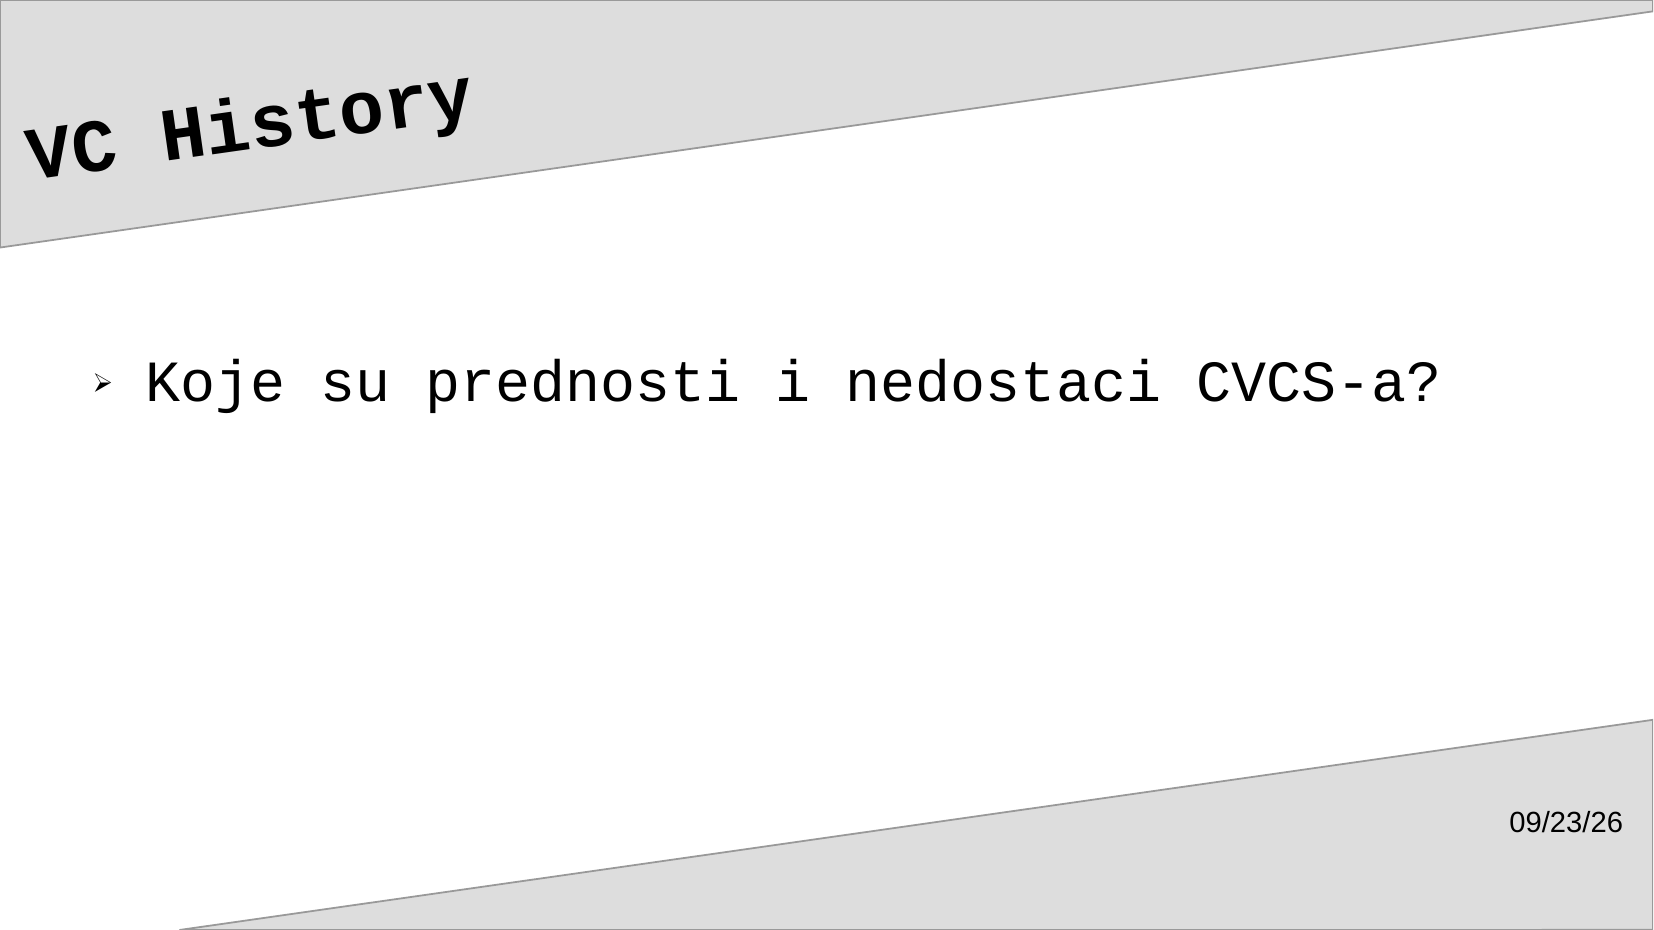

# VC History
Koje su prednosti i nedostaci CVCS-a?
11